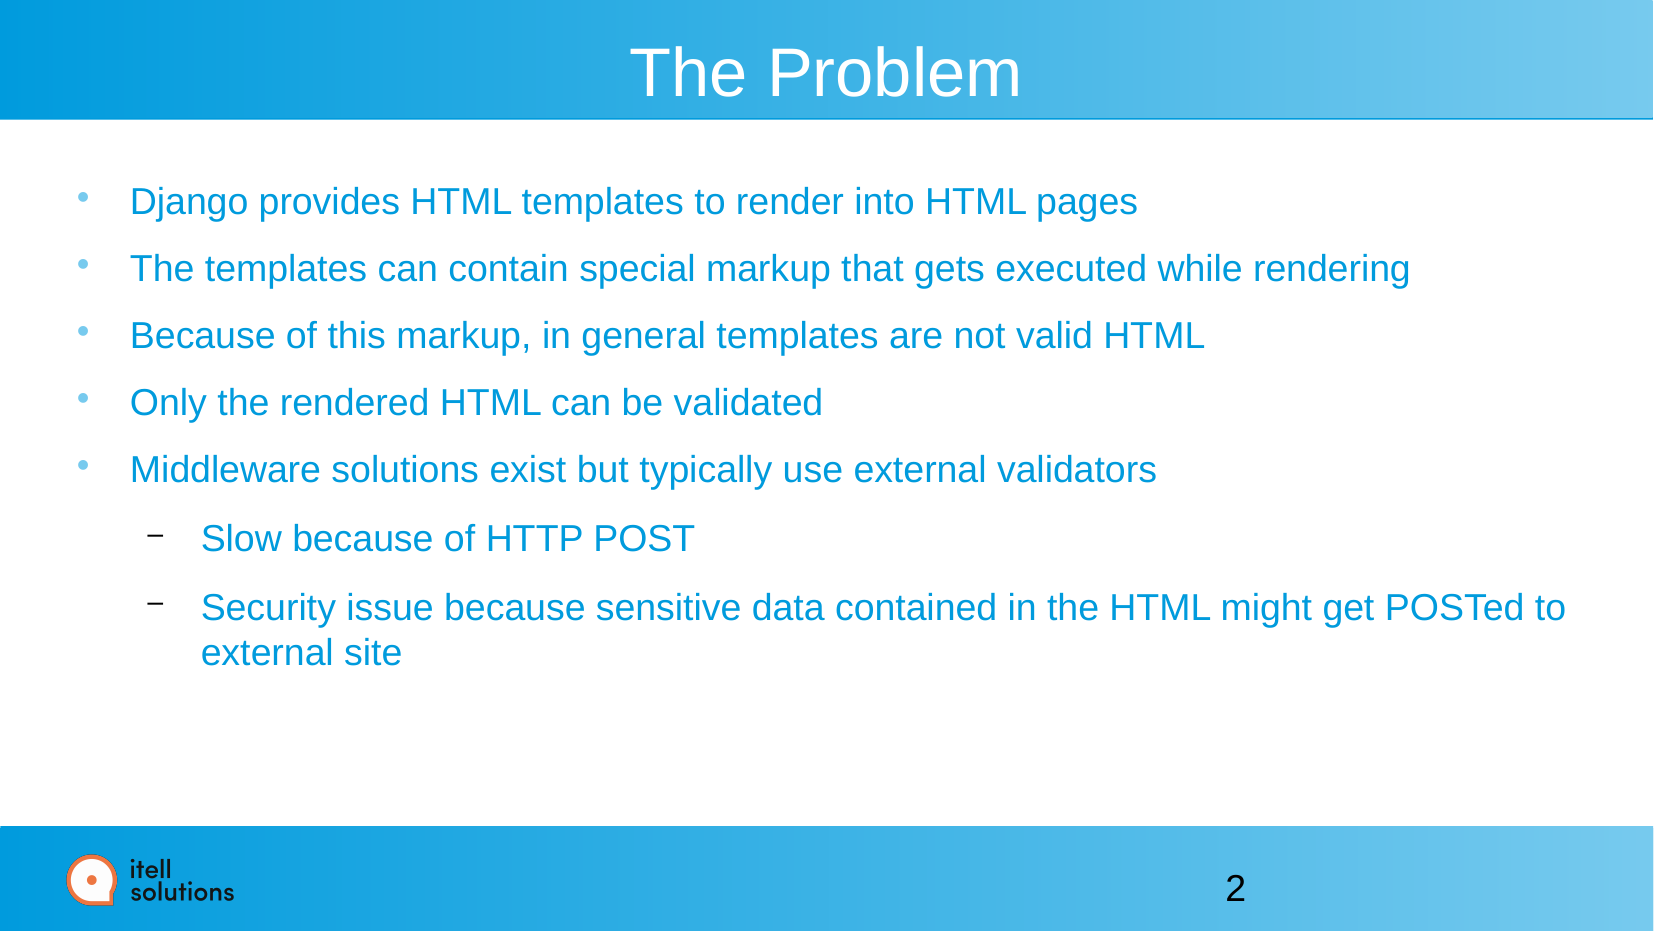

# The Problem
Django provides HTML templates to render into HTML pages
The templates can contain special markup that gets executed while rendering
Because of this markup, in general templates are not valid HTML
Only the rendered HTML can be validated
Middleware solutions exist but typically use external validators
Slow because of HTTP POST
Security issue because sensitive data contained in the HTML might get POSTed to external site